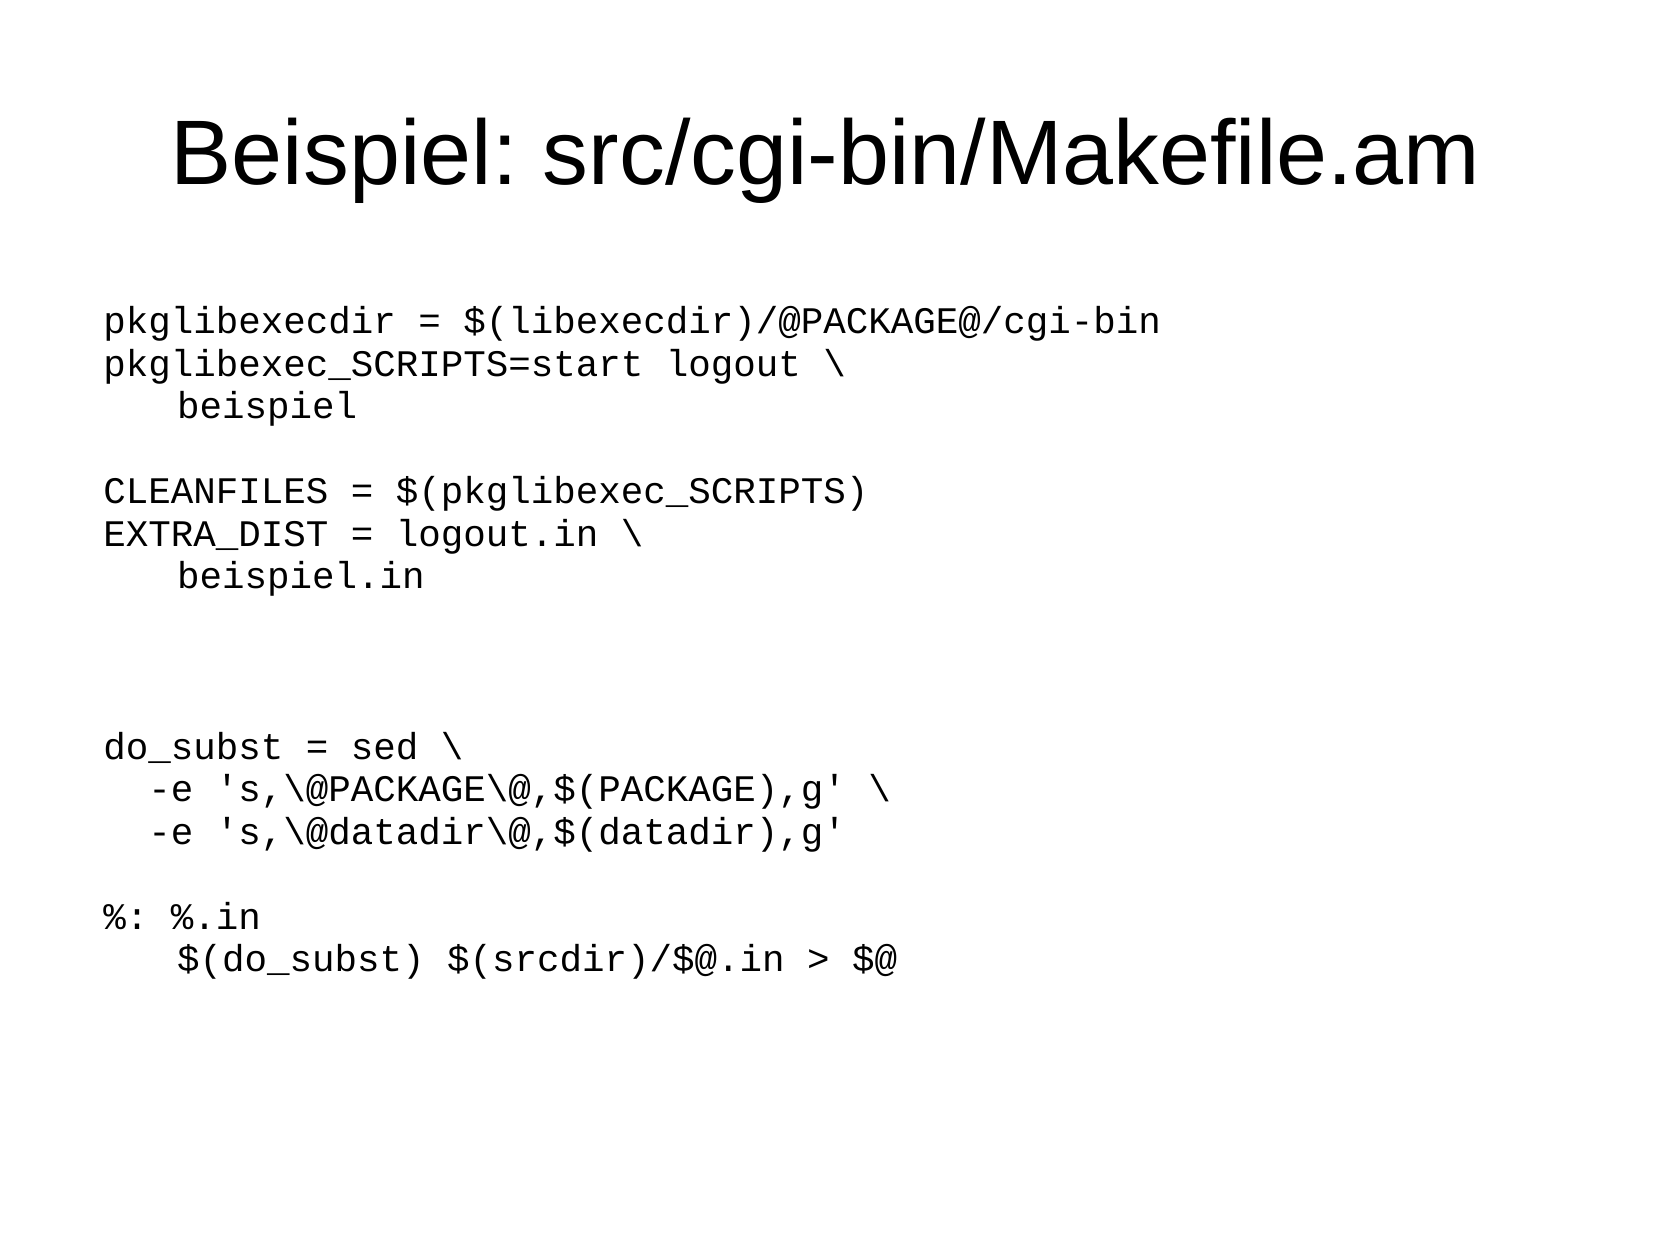

# Beispiel: src/cgi-bin/Makefile.am
pkglibexecdir = $(libexecdir)/@PACKAGE@/cgi-bin
pkglibexec_SCRIPTS=start logout \
	beispiel
CLEANFILES = $(pkglibexec_SCRIPTS)
EXTRA_DIST = logout.in \
	beispiel.in
do_subst = sed \
 -e 's,\@PACKAGE\@,$(PACKAGE),g' \
 -e 's,\@datadir\@,$(datadir),g'
%: %.in
	$(do_subst) $(srcdir)/$@.in > $@